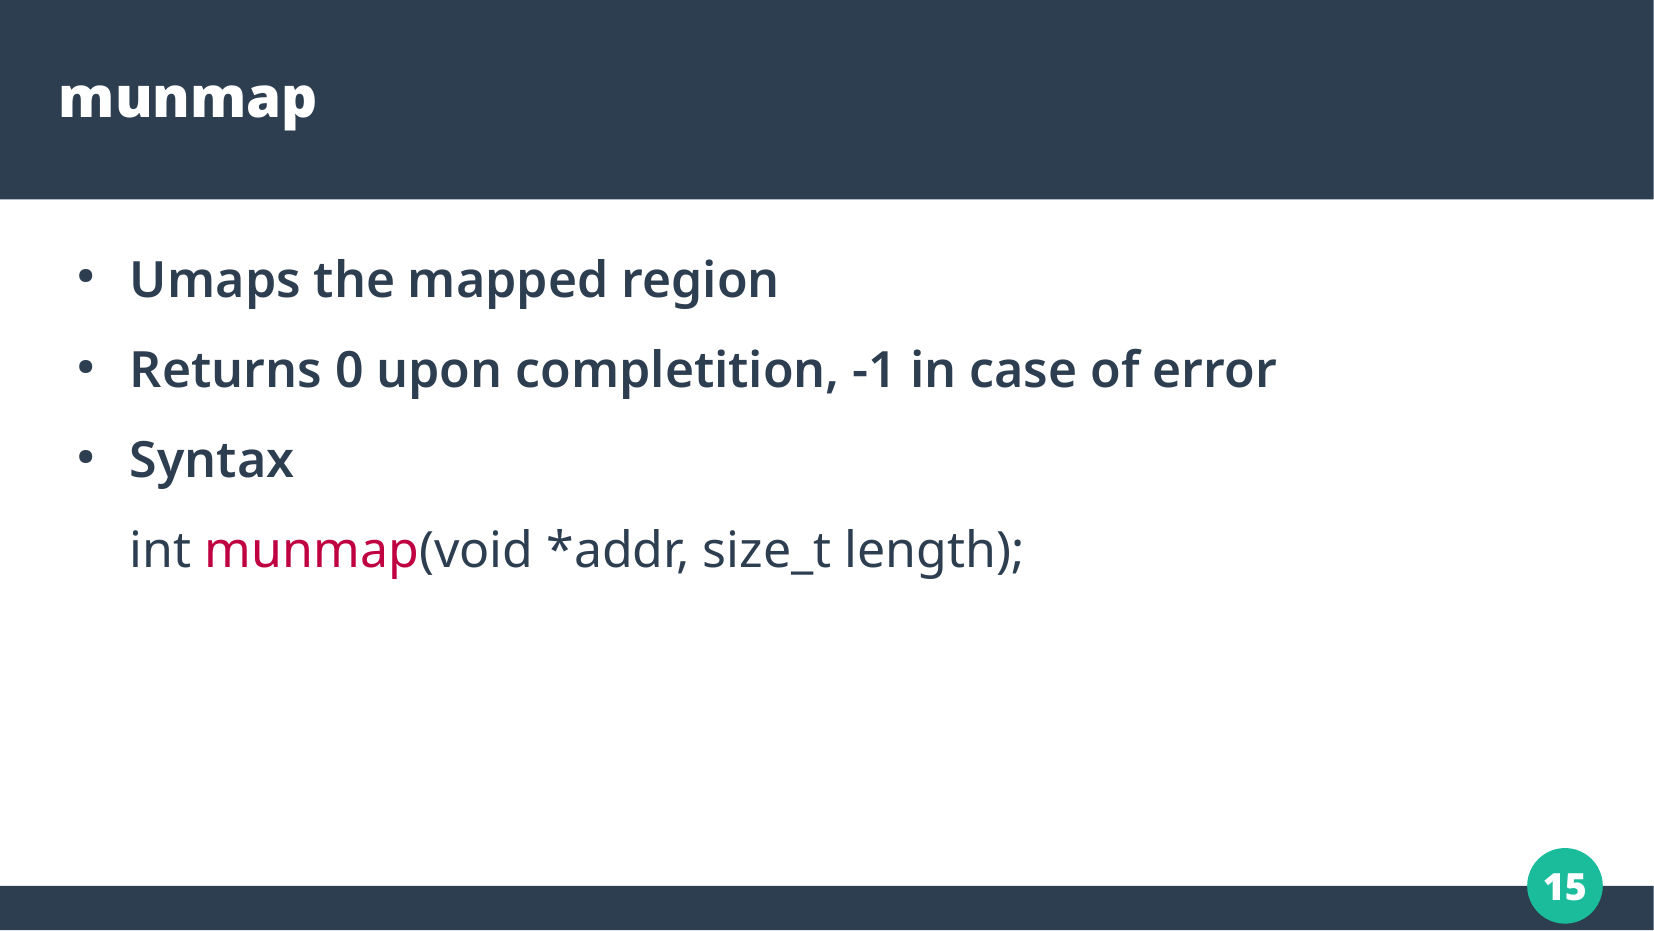

# munmap
Umaps the mapped region
Returns 0 upon completition, -1 in case of error
Syntax
int munmap(void *addr, size_t length);